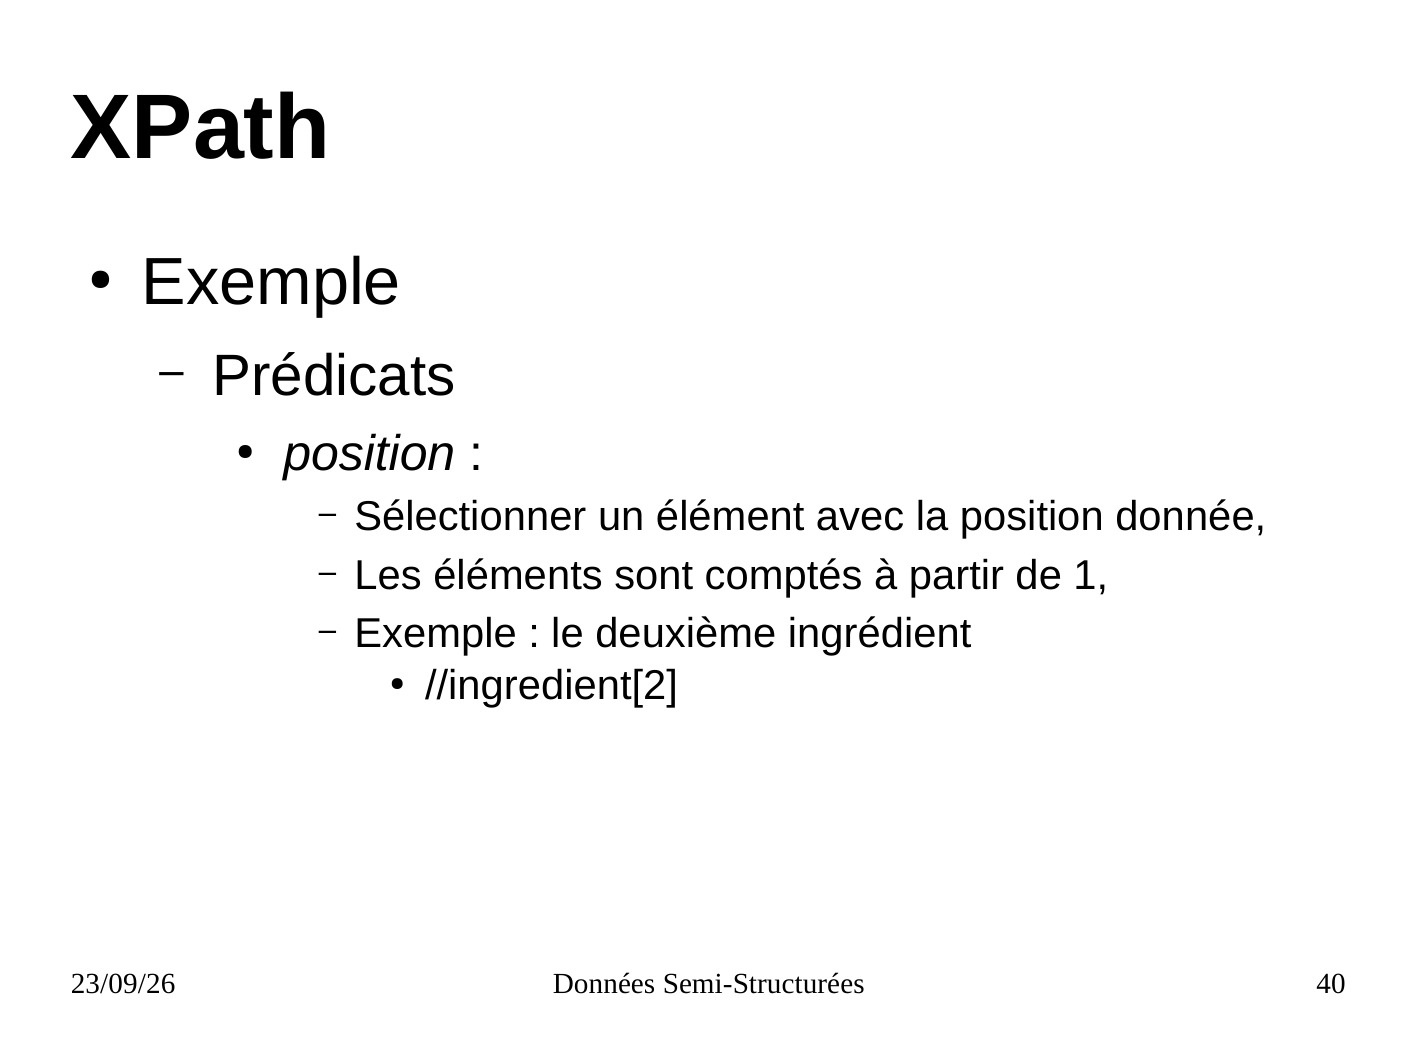

# XPath
Exemple
Prédicats
position :
Sélectionner un élément avec la position donnée,
Les éléments sont comptés à partir de 1,
Exemple : le deuxième ingrédient
//ingredient[2]
Données Semi-Structurées
40